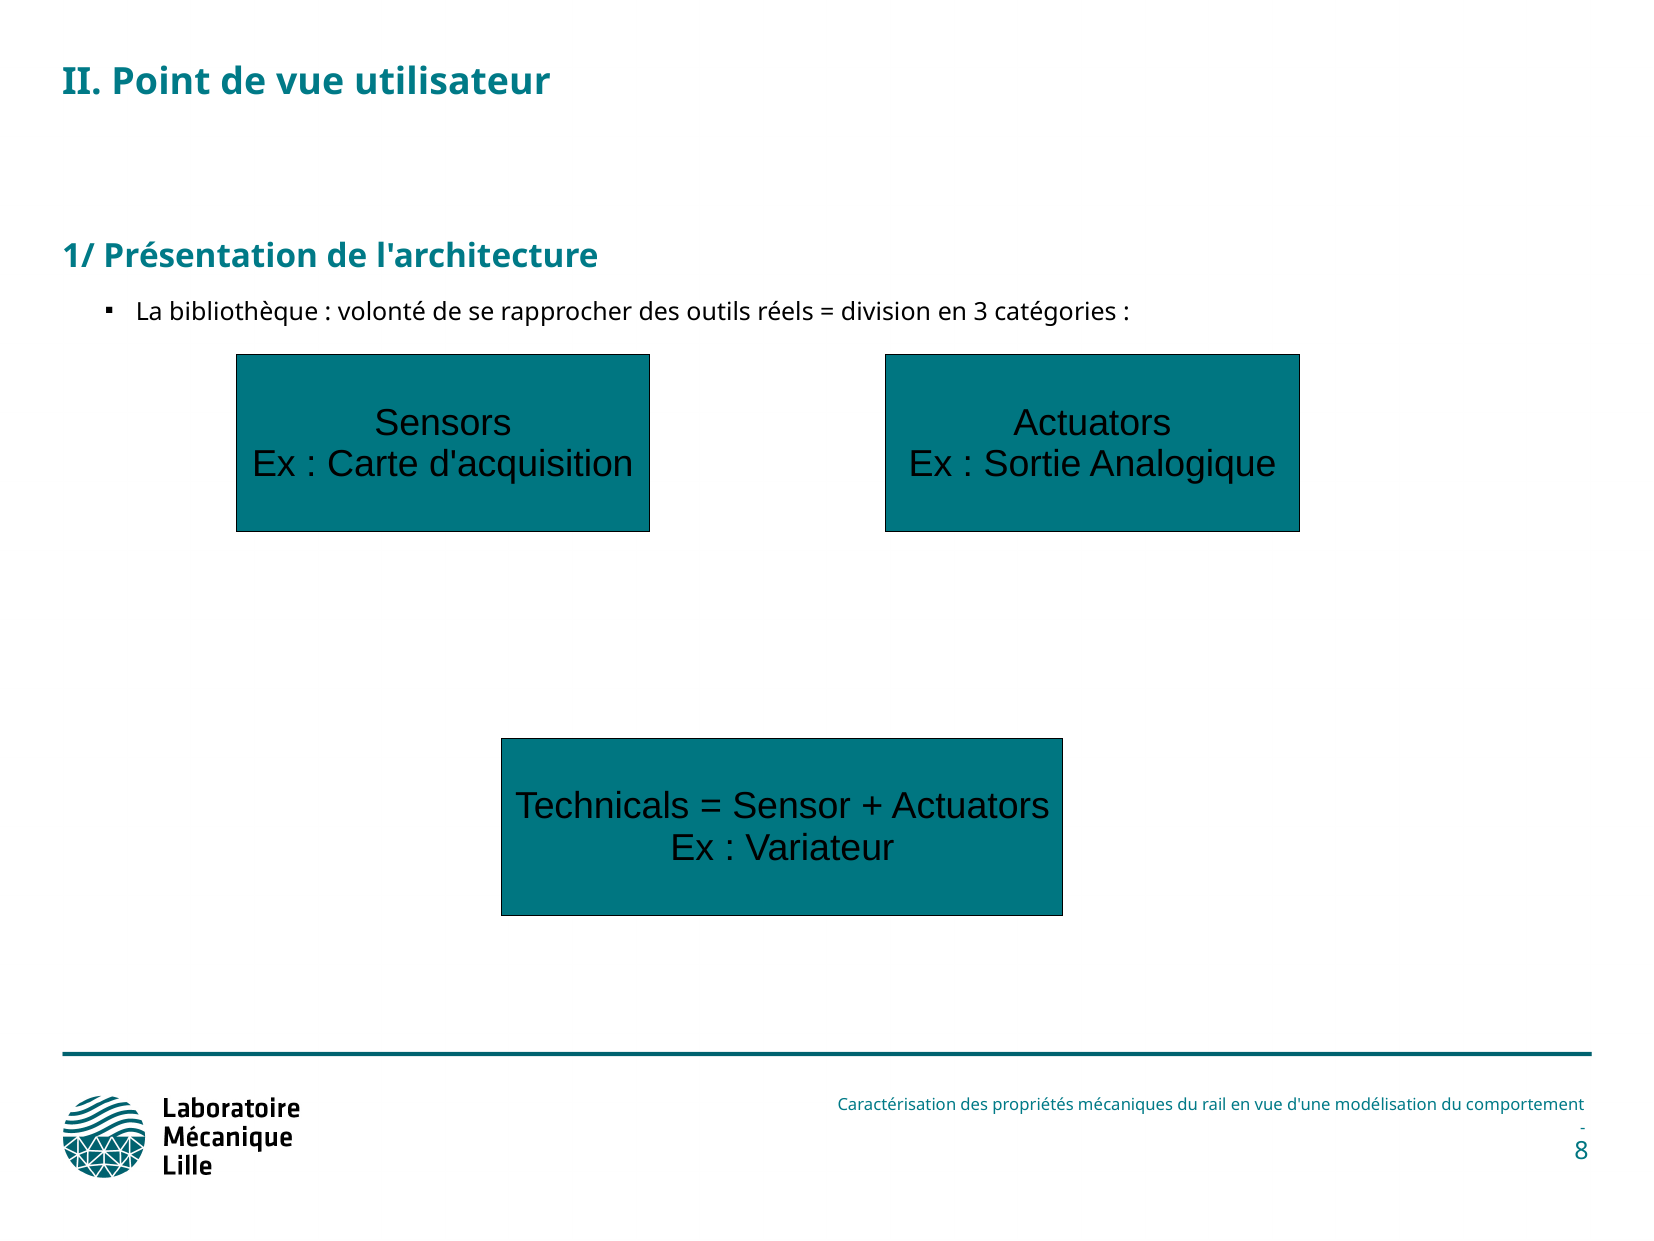

II. Point de vue utilisateur
1/ Présentation de l'architecture
La bibliothèque : volonté de se rapprocher des outils réels = division en 3 catégories :
Sensors
Ex : Carte d'acquisition
Actuators
Ex : Sortie Analogique
Technicals = Sensor + Actuators
Ex : Variateur
8